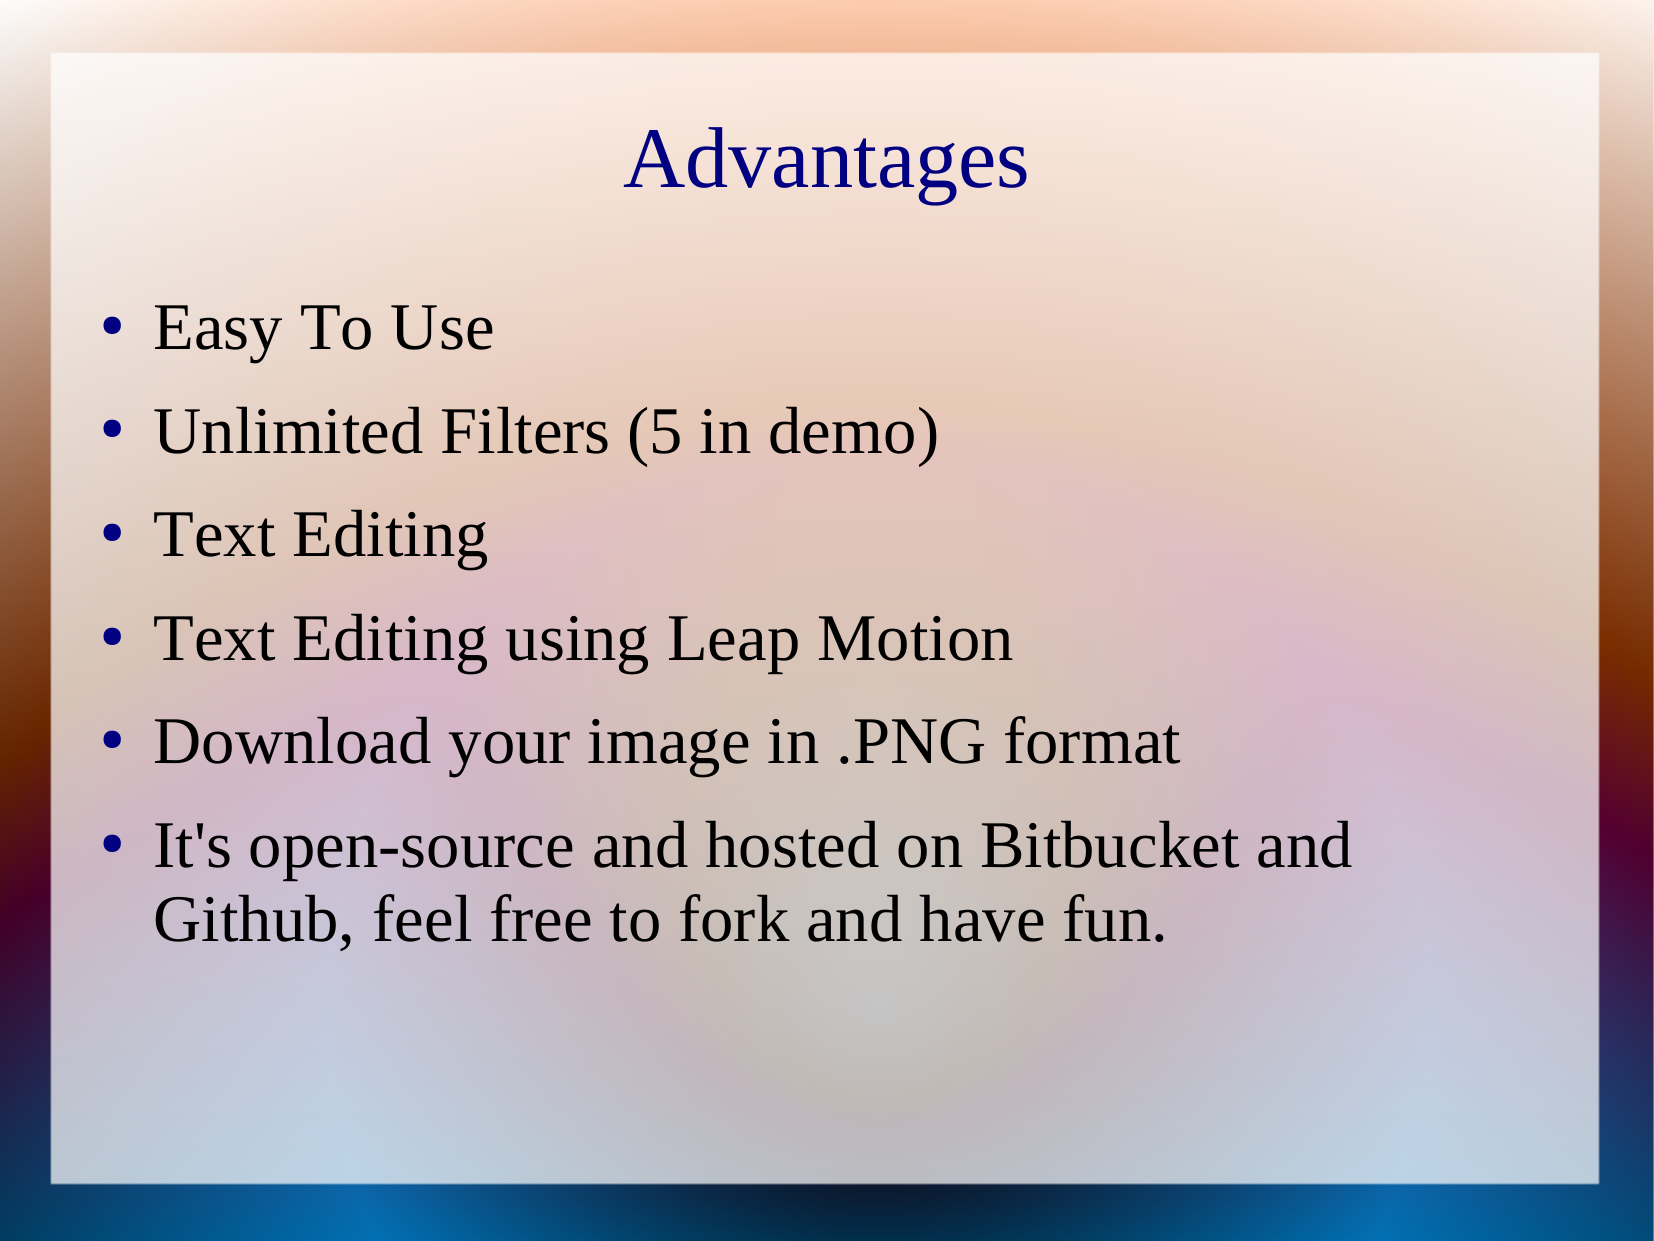

# Advantages
Easy To Use
Unlimited Filters (5 in demo)
Text Editing
Text Editing using Leap Motion
Download your image in .PNG format
It's open-source and hosted on Bitbucket and Github, feel free to fork and have fun.